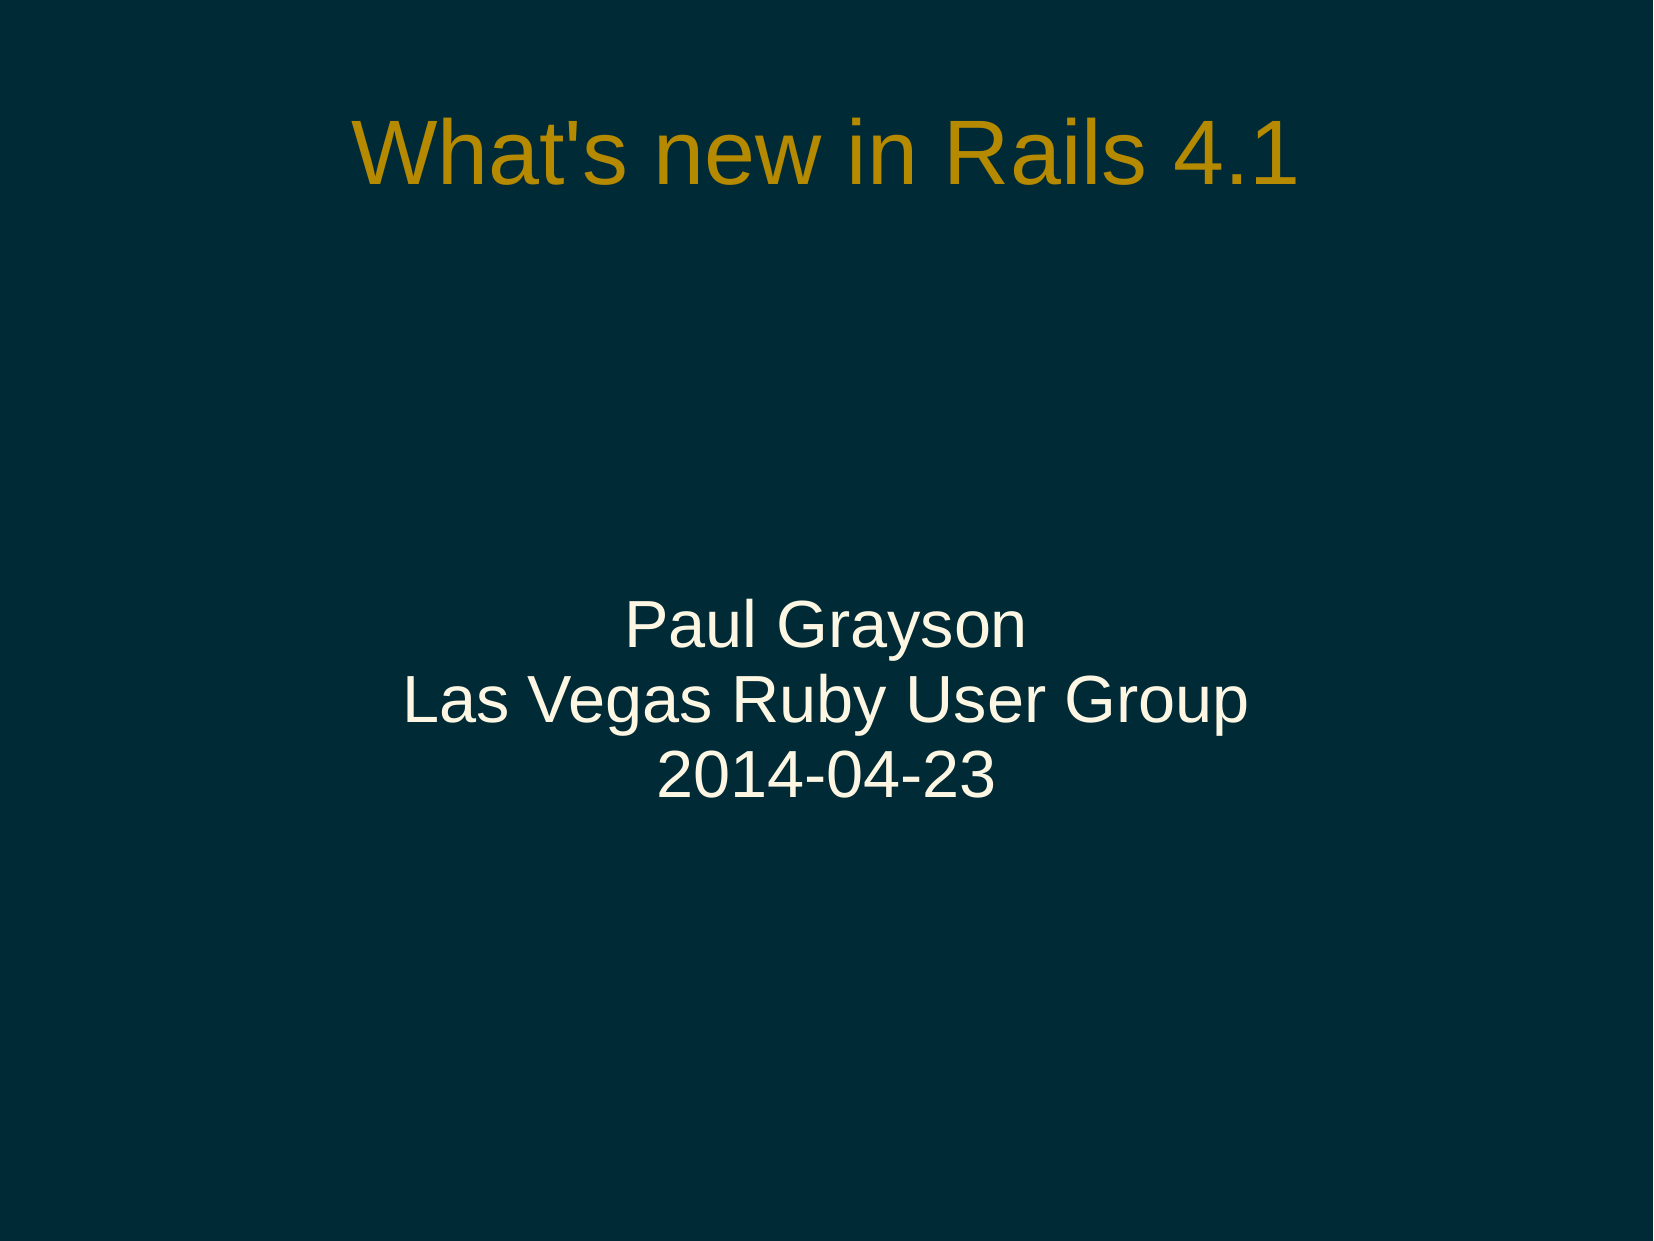

# What's new in Rails 4.1
Paul Grayson
Las Vegas Ruby User Group
2014-04-23